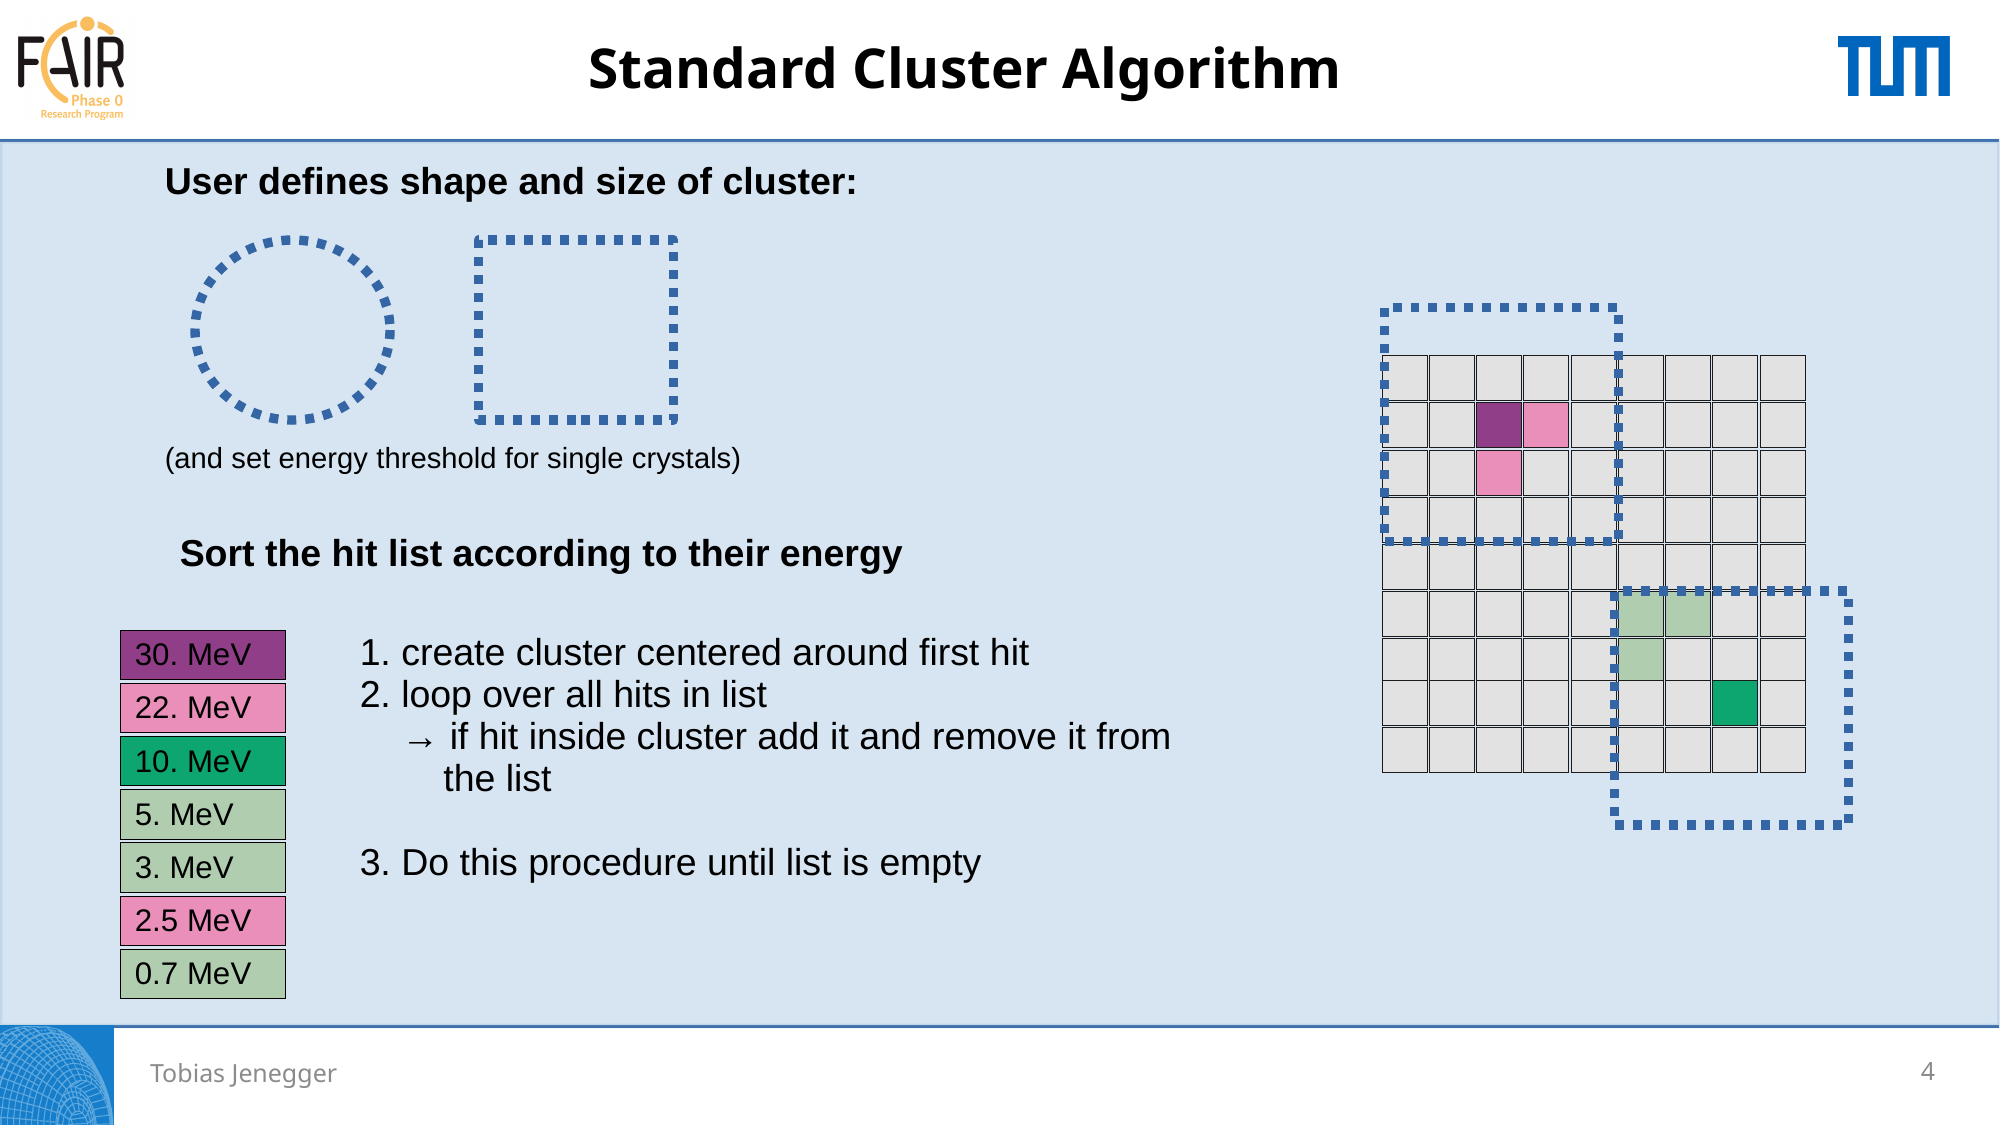

# Standard Cluster Algorithm
User defines shape and size of cluster:
(and set energy threshold for single crystals)
Sort the hit list according to their energy
1. create cluster centered around first hit
2. loop over all hits in list
 → if hit inside cluster add it and remove it from the list
3. Do this procedure until list is empty
30. MeV
22. MeV
10. MeV
5. MeV
3. MeV
2.5 MeV
0.7 MeV
4